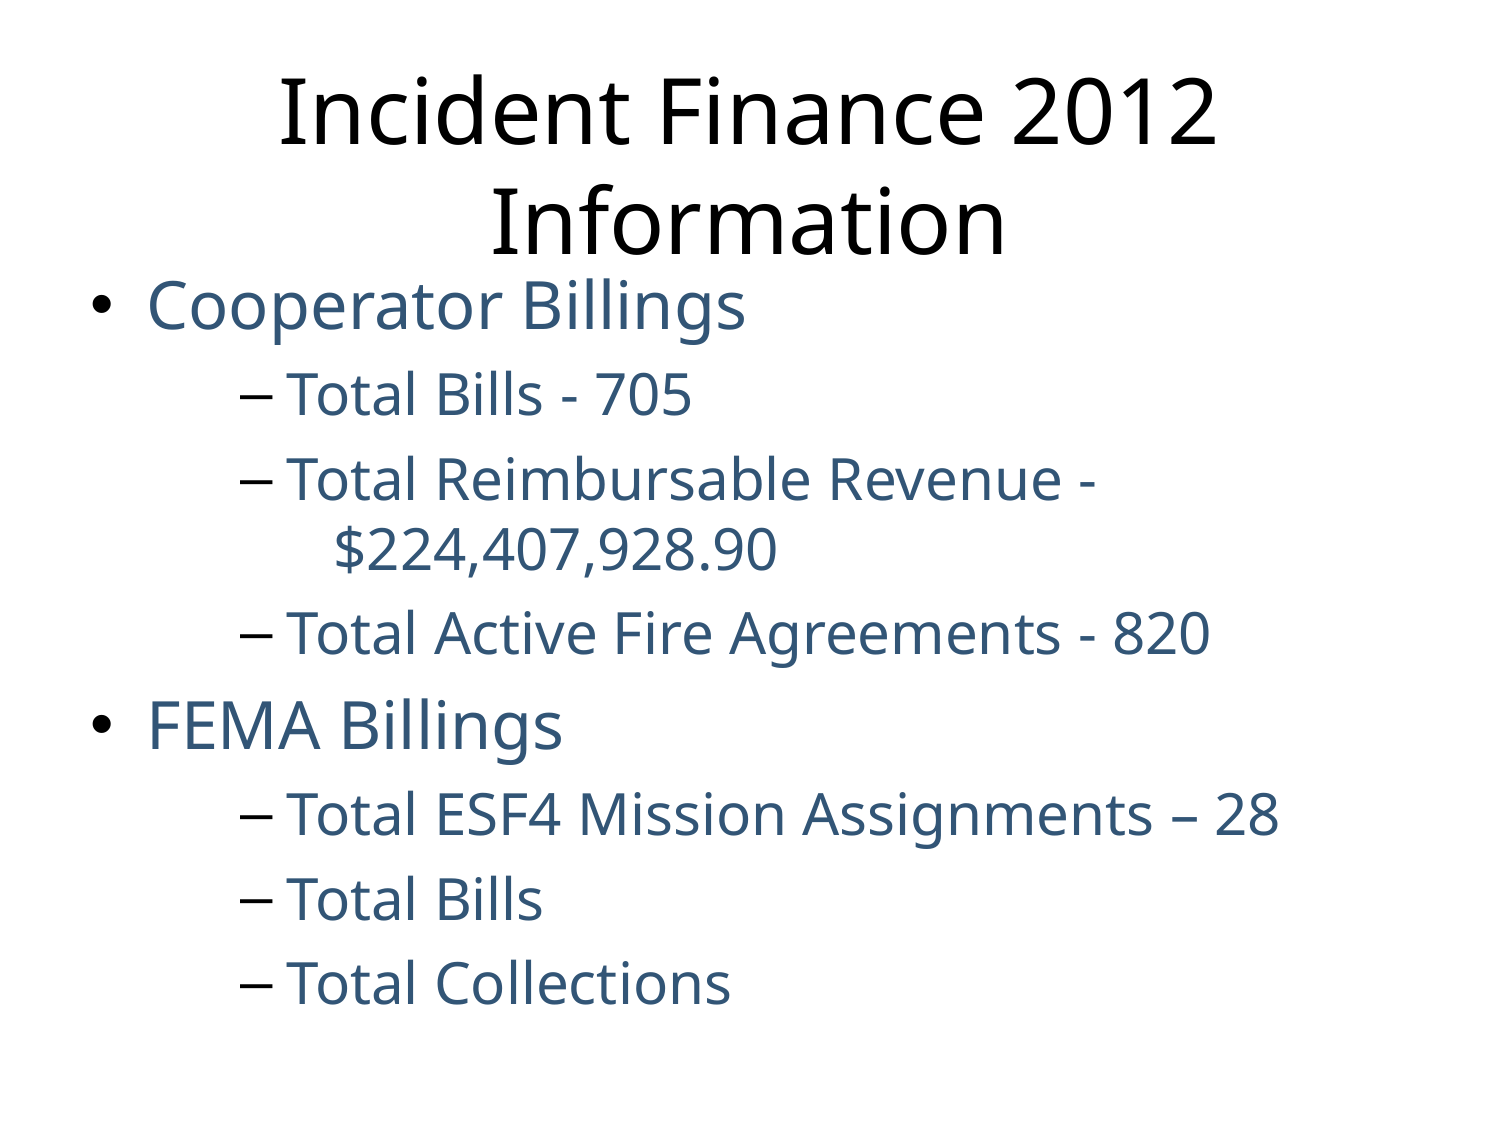

# Incident Finance 2012 Information
Cooperator Billings
Total Bills - 705
Total Reimbursable Revenue - $224,407,928.90
Total Active Fire Agreements - 820
FEMA Billings
Total ESF4 Mission Assignments – 28
Total Bills
Total Collections